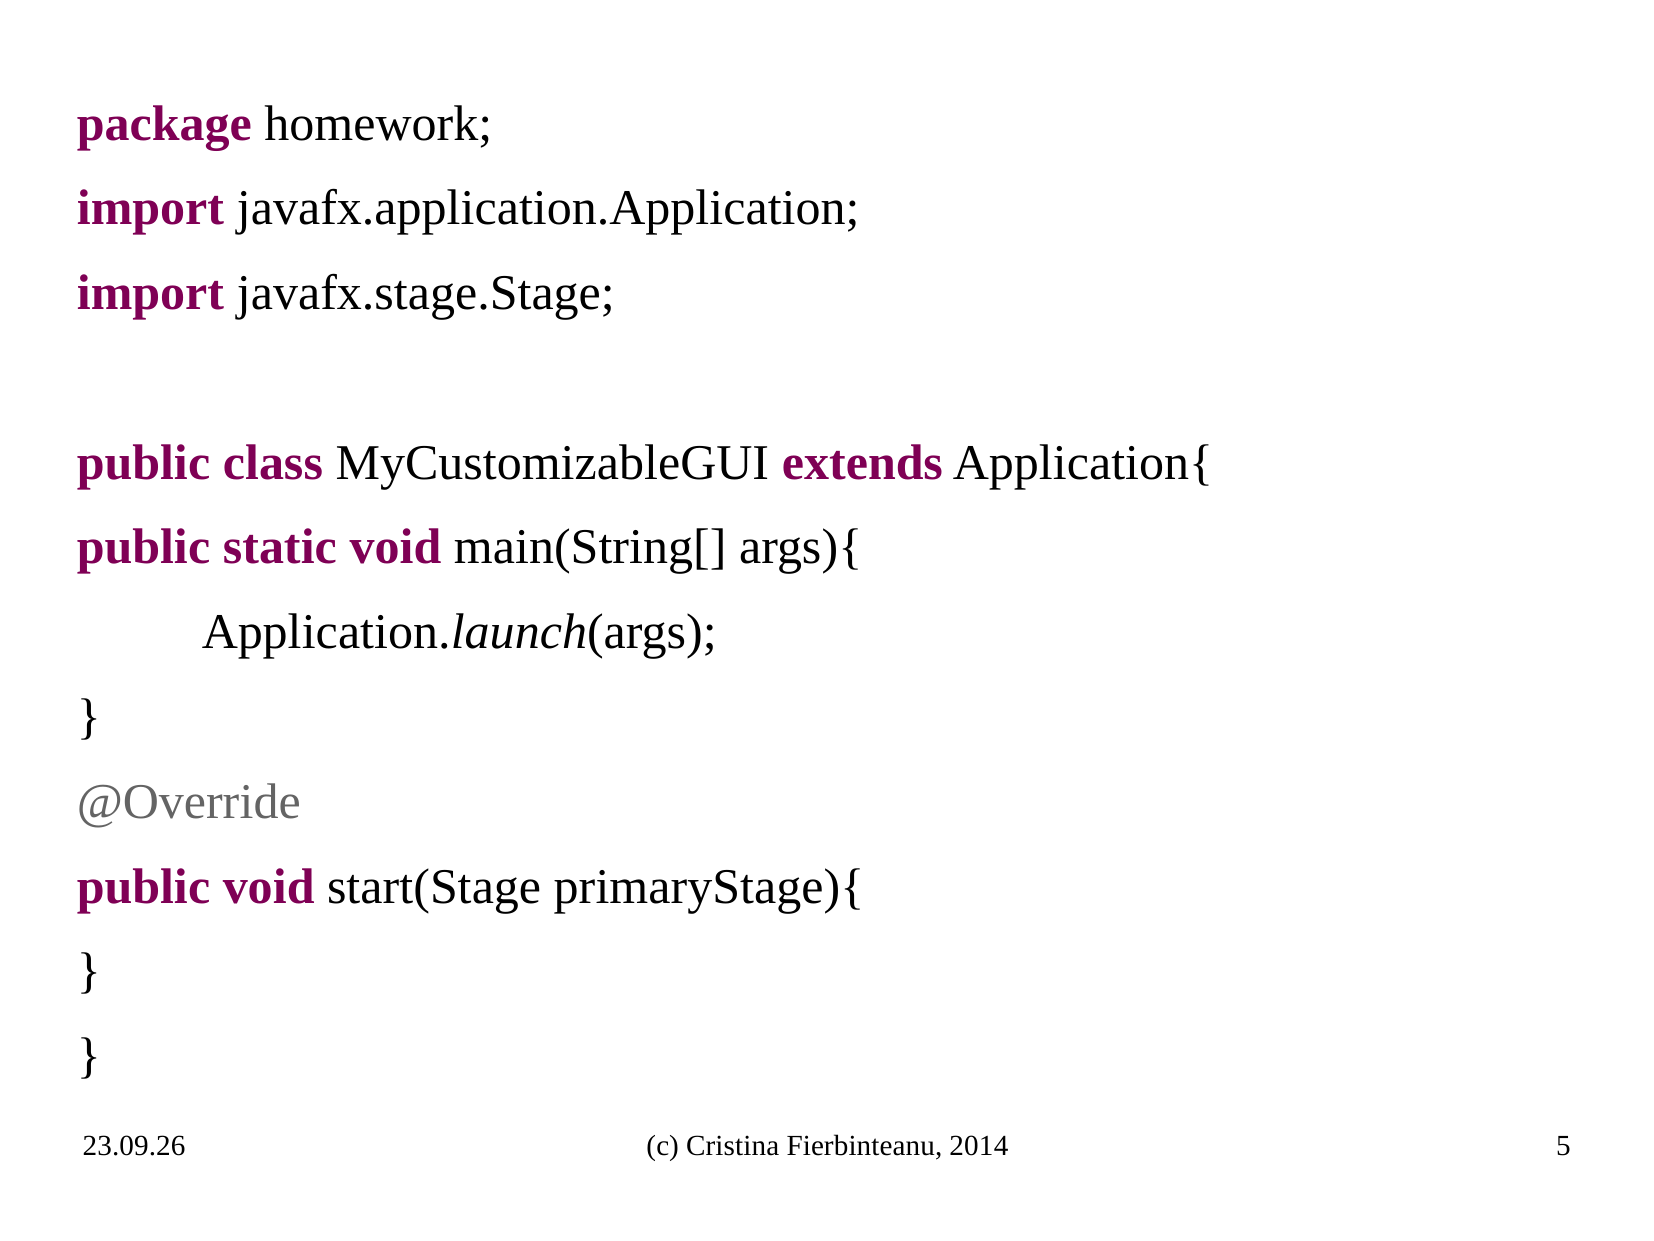

# package homework;
import javafx.application.Application;
import javafx.stage.Stage;
public class MyCustomizableGUI extends Application{
public static void main(String[] args){
 Application.launch(args);
}
@Override
public void start(Stage primaryStage){
}
}
(c) Cristina Fierbinteanu, 2014
5